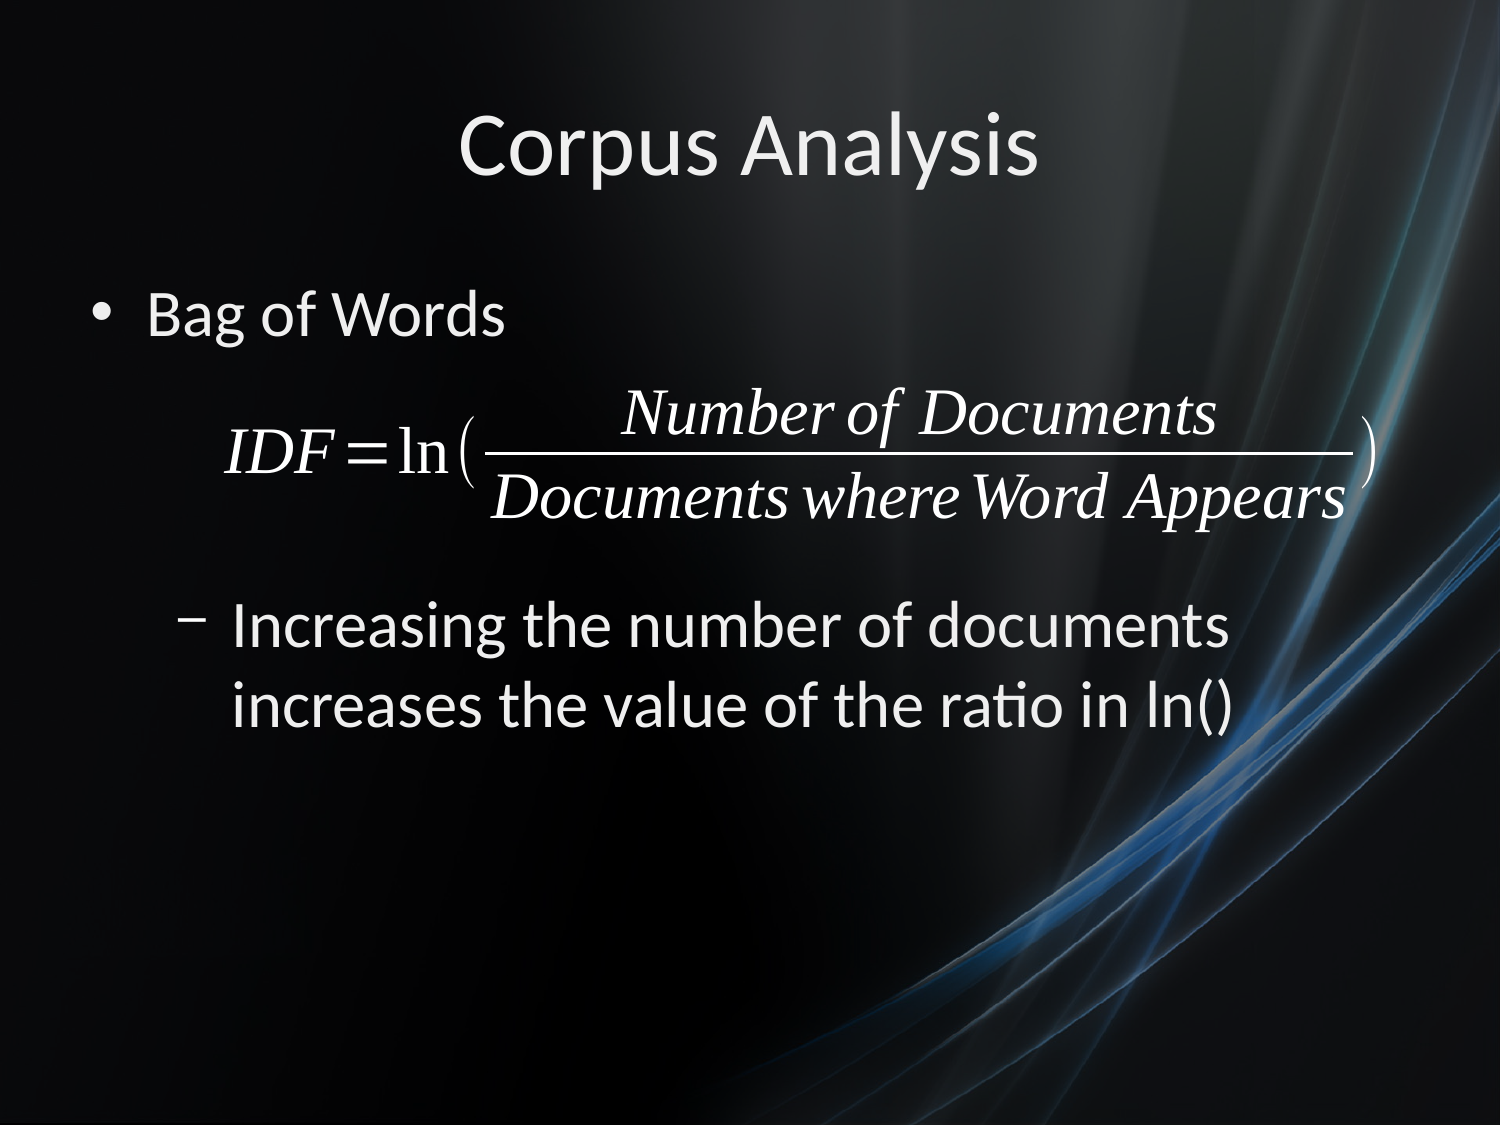

# Corpus Analysis
Bag of Words
Increasing the number of documents increases the value of the ratio in ln()